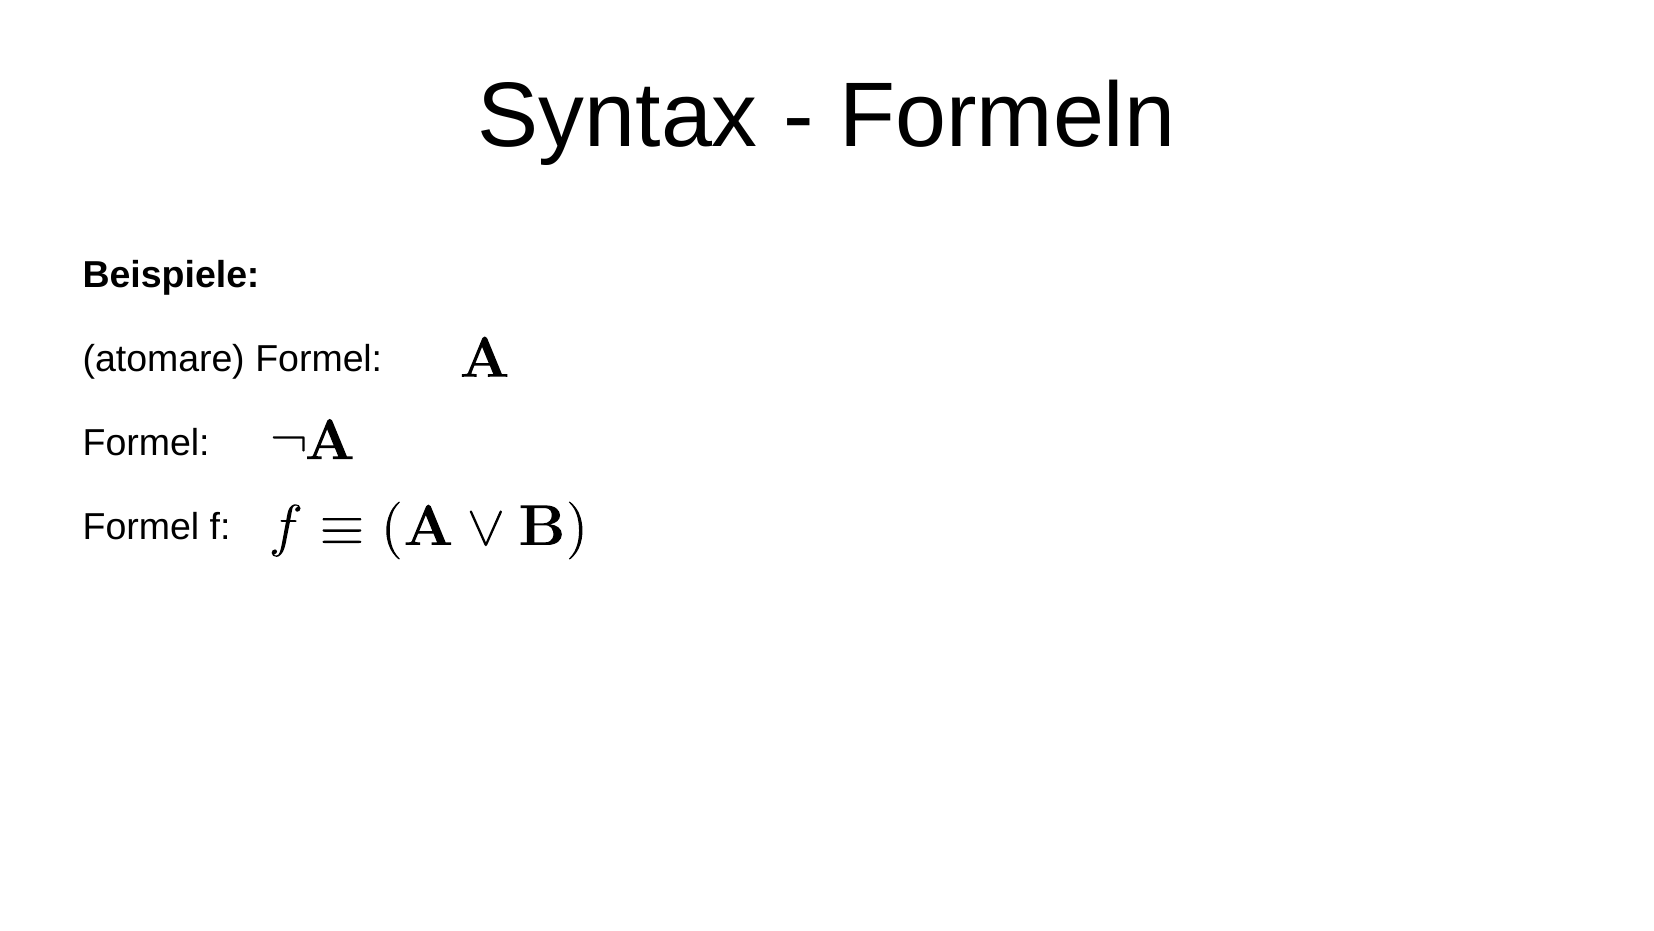

# Syntax - Formeln
Beispiele:
(atomare) Formel:
Formel:
Formel f: